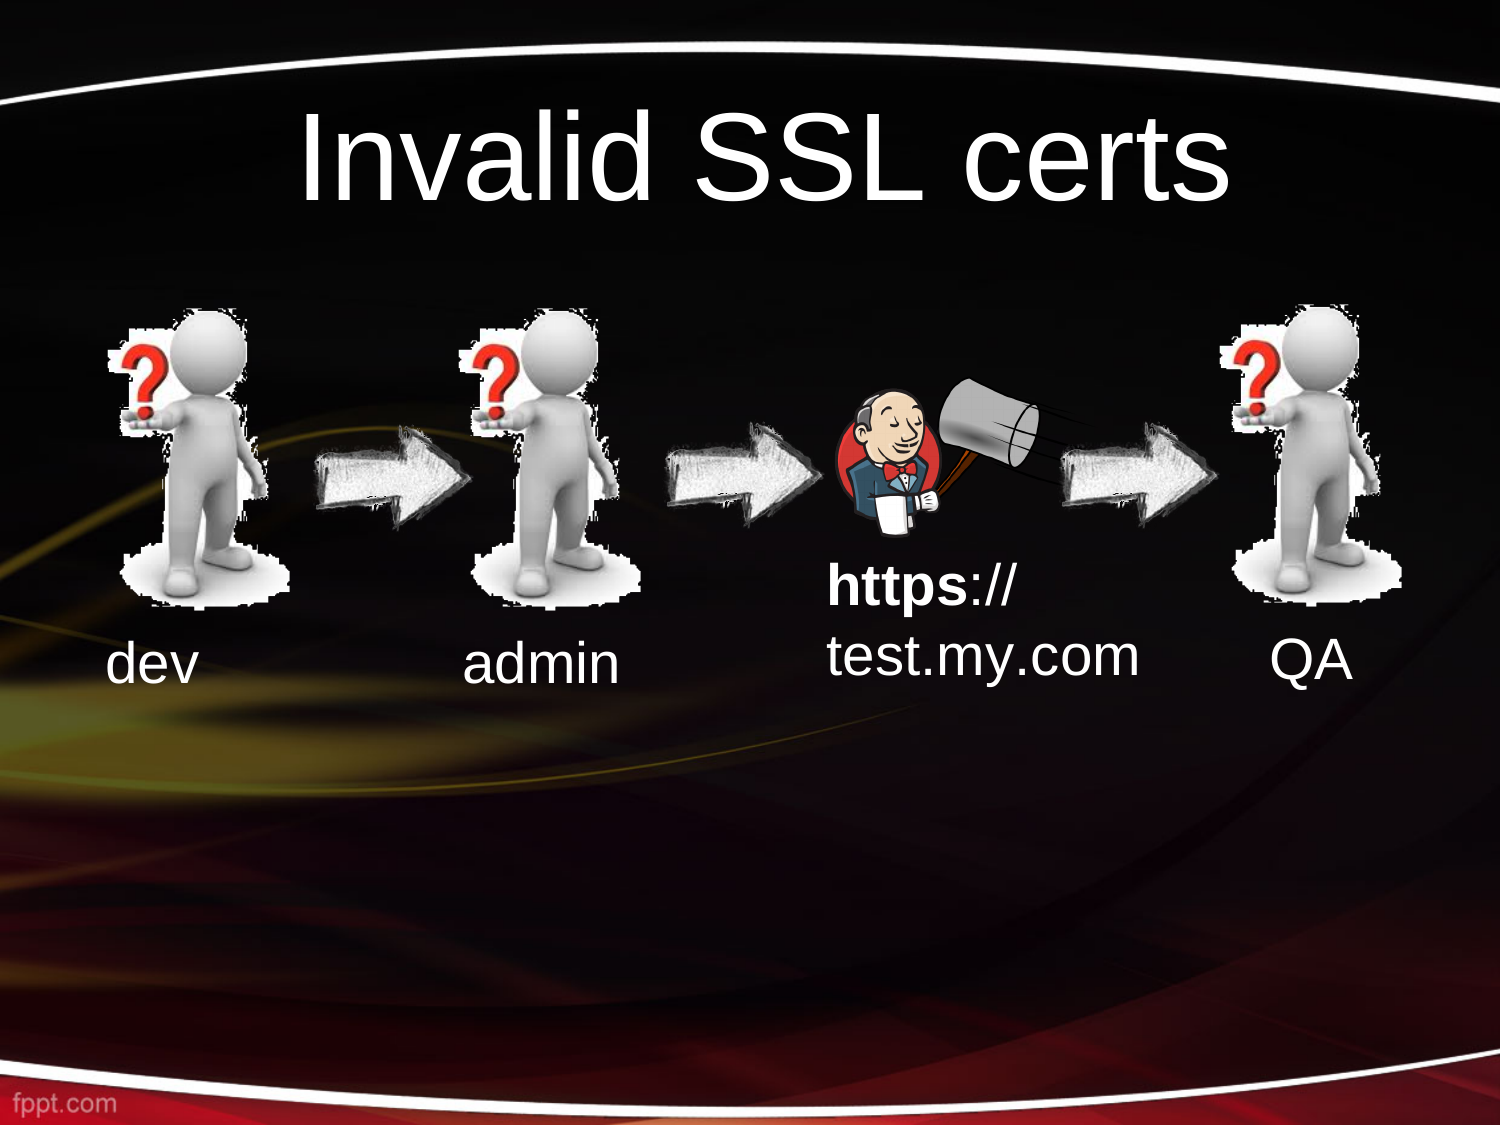

# Invalid SSL certs
https://
test.my.com
QA
dev
admin